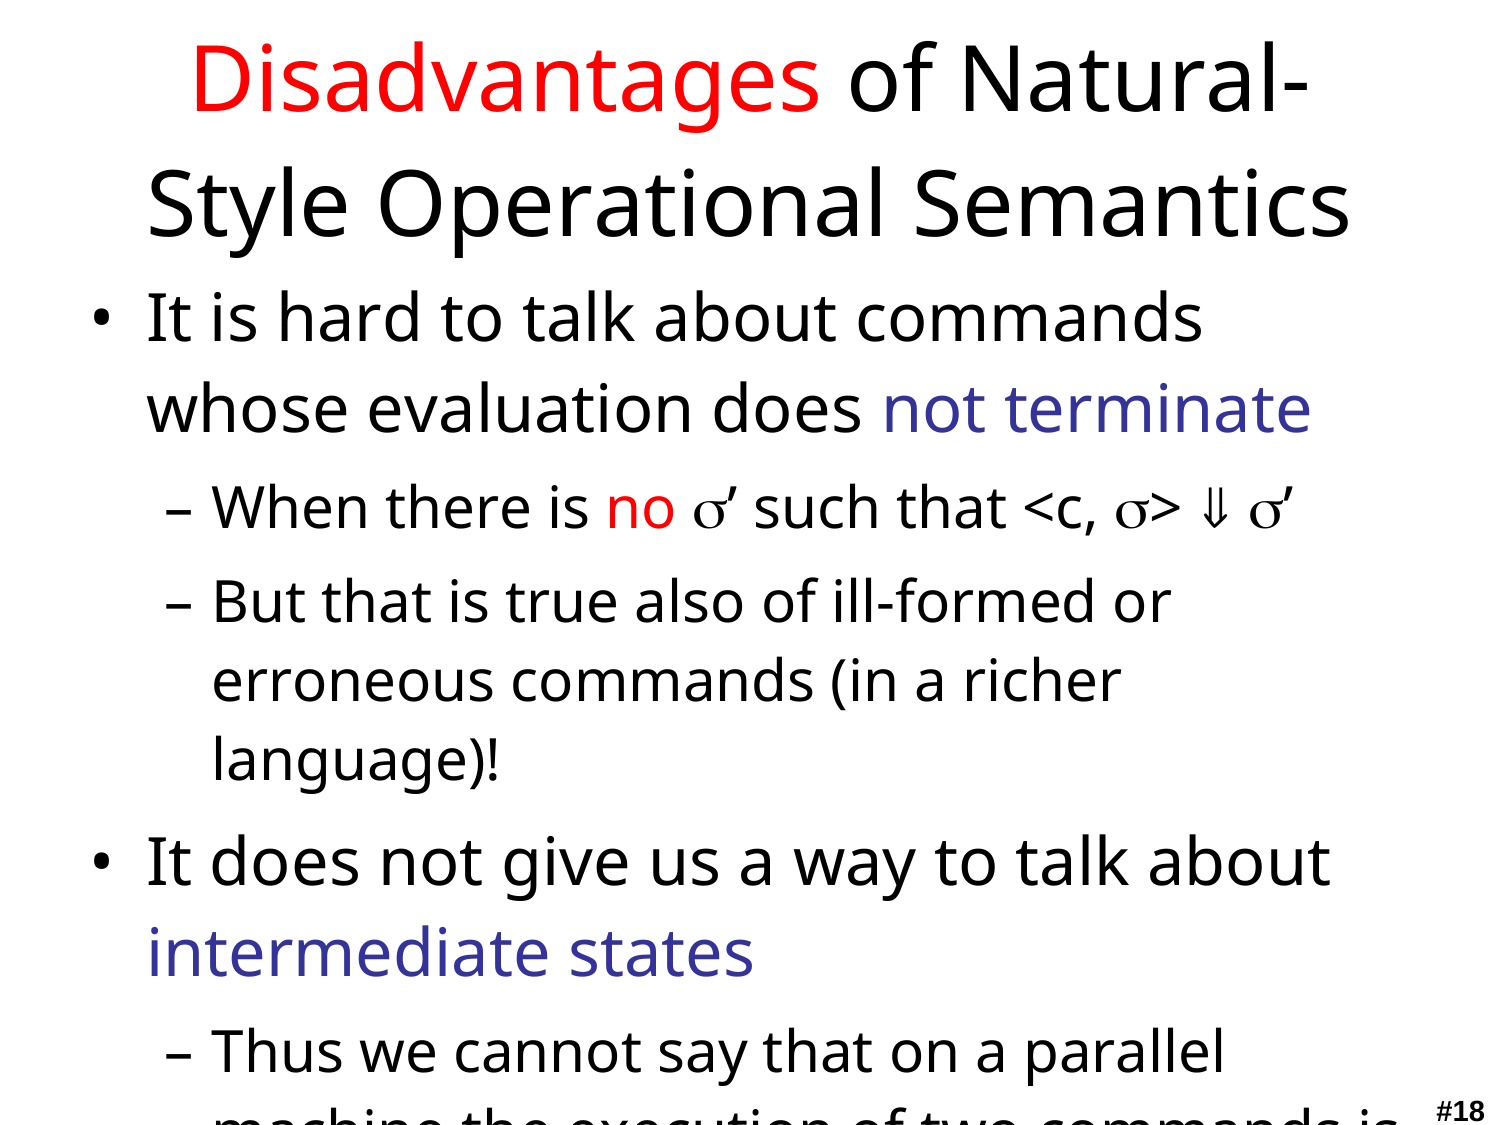

# Disadvantages of Natural-Style Operational Semantics
It is hard to talk about commands whose evaluation does not terminate
When there is no ’ such that <c, >  ’
But that is true also of ill-formed or erroneous commands (in a richer language)!
It does not give us a way to talk about intermediate states
Thus we cannot say that on a parallel machine the execution of two commands is interleaved (= no modeling threads)
18